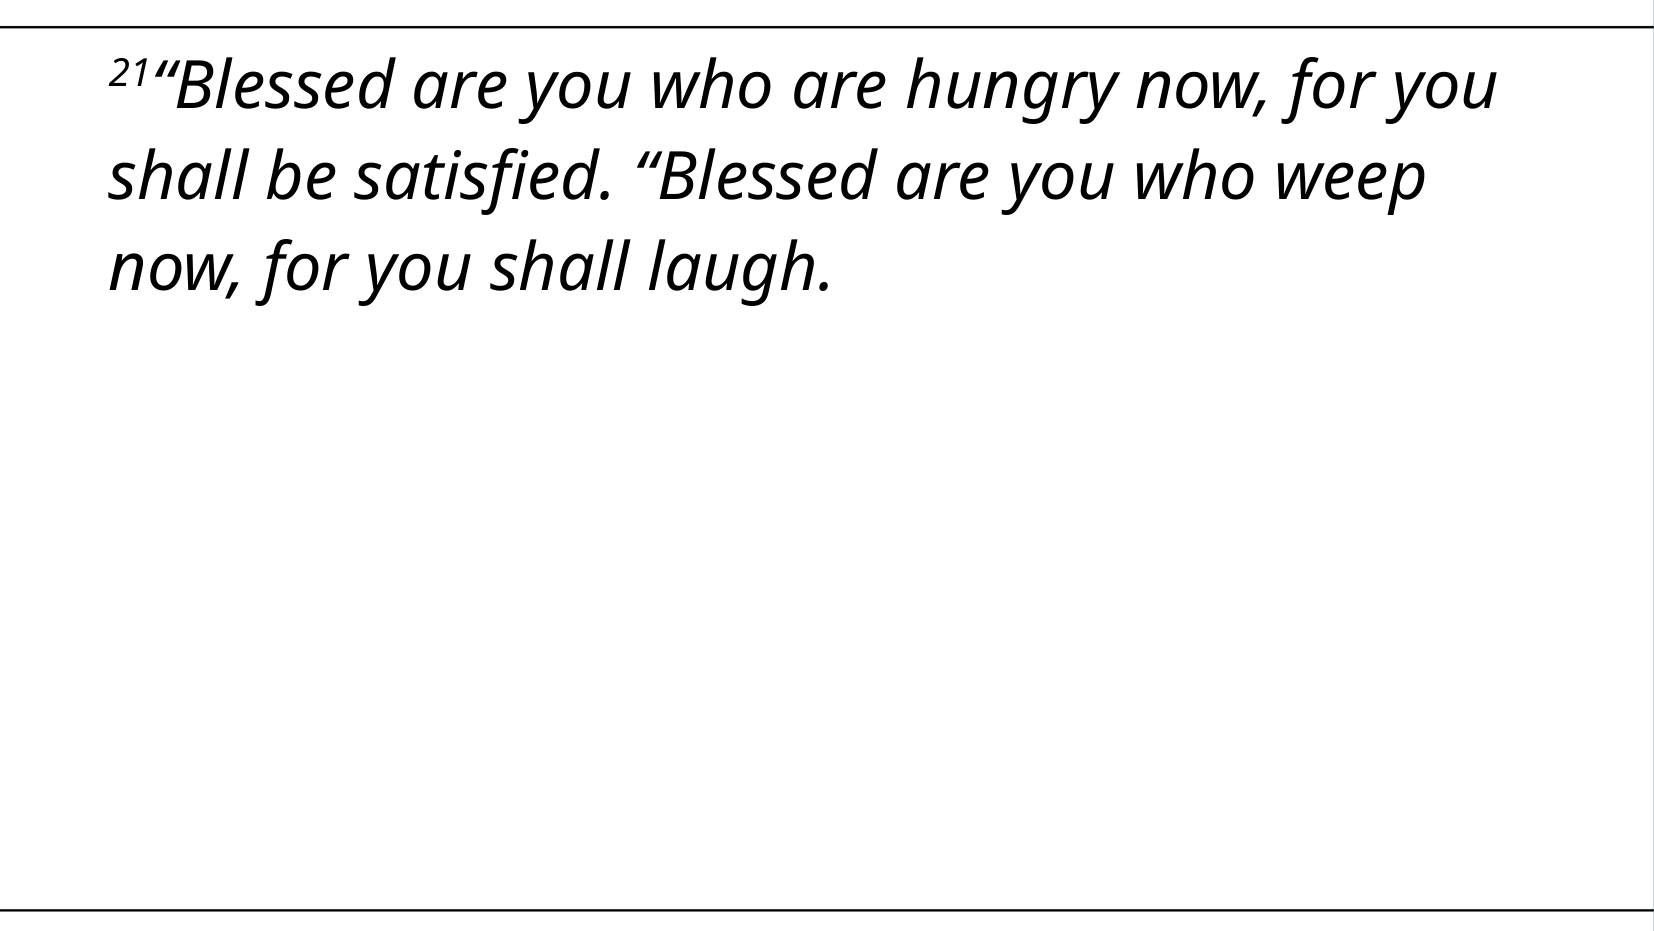

21“Blessed are you who are hungry now, for you
shall be satisfied. “Blessed are you who weep
now, for you shall laugh.